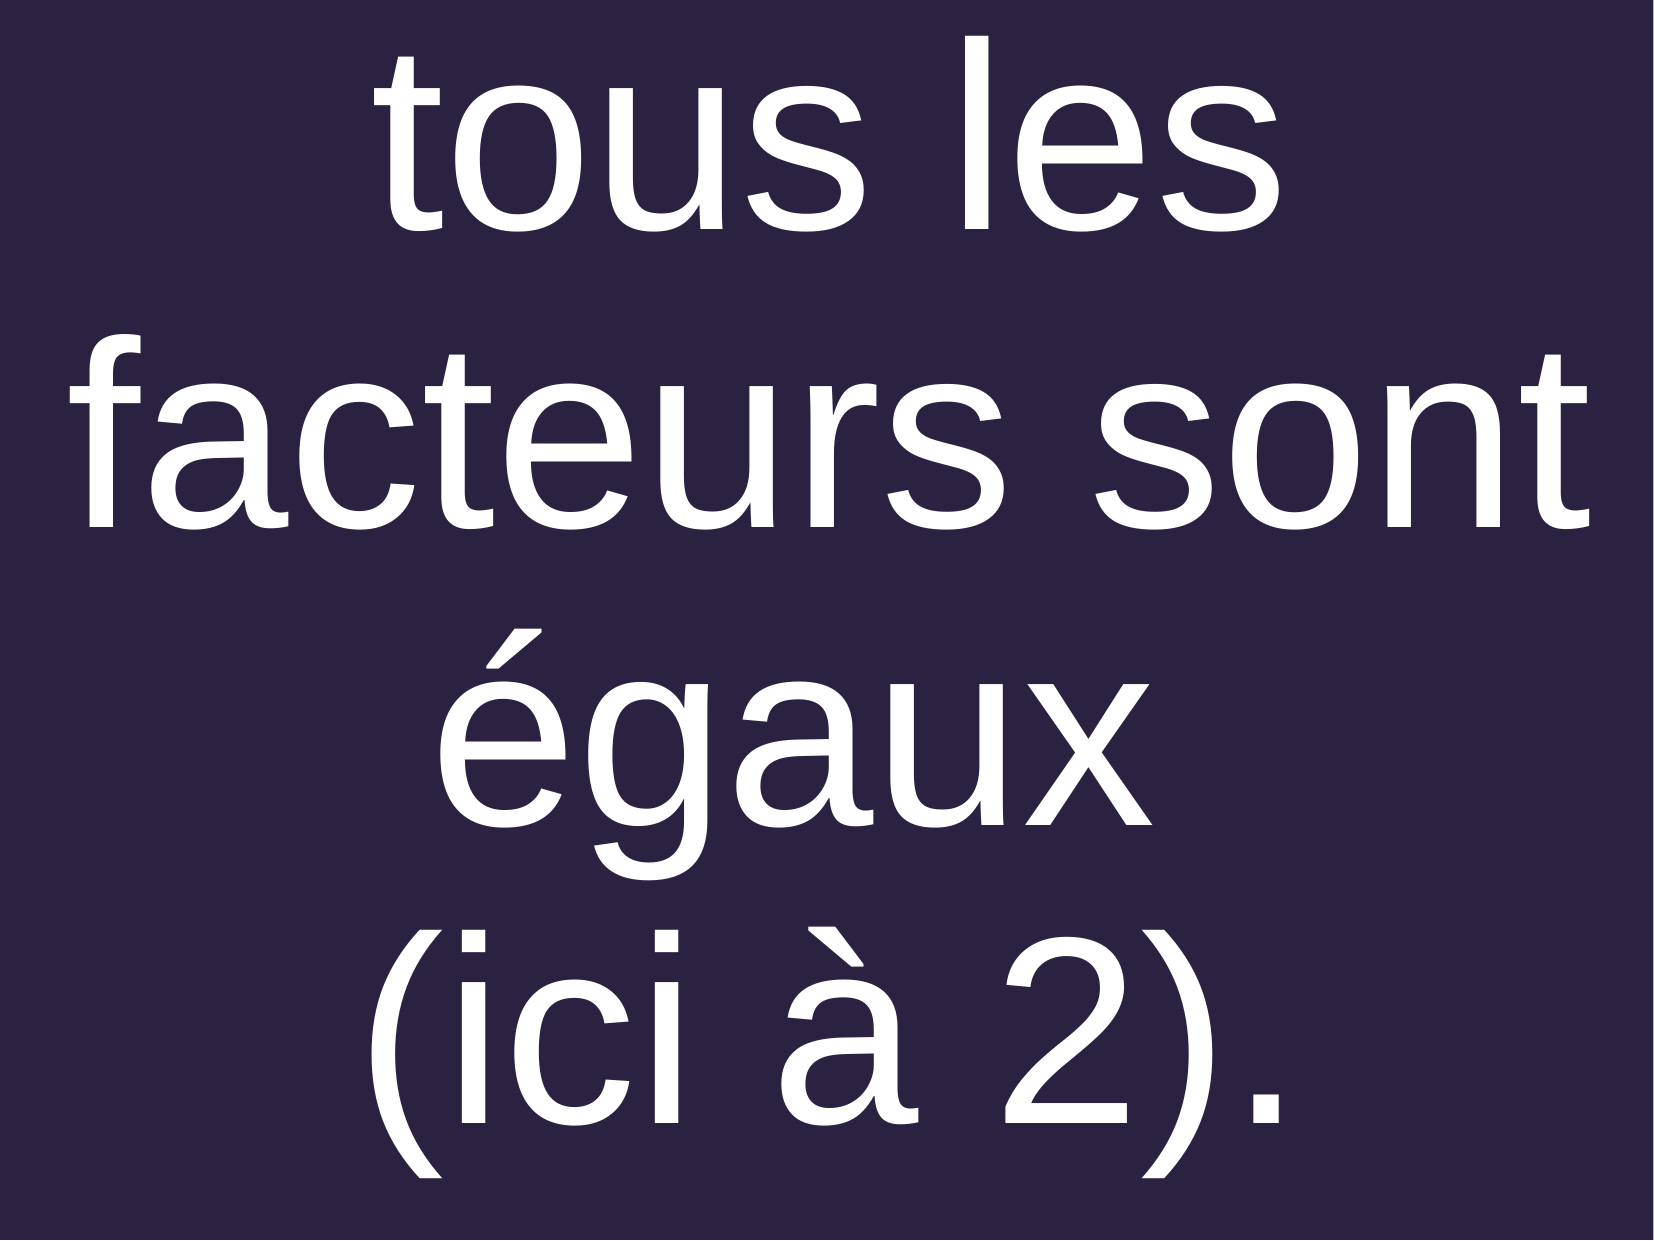

# tous les facteurs sont égaux (ici à 2).